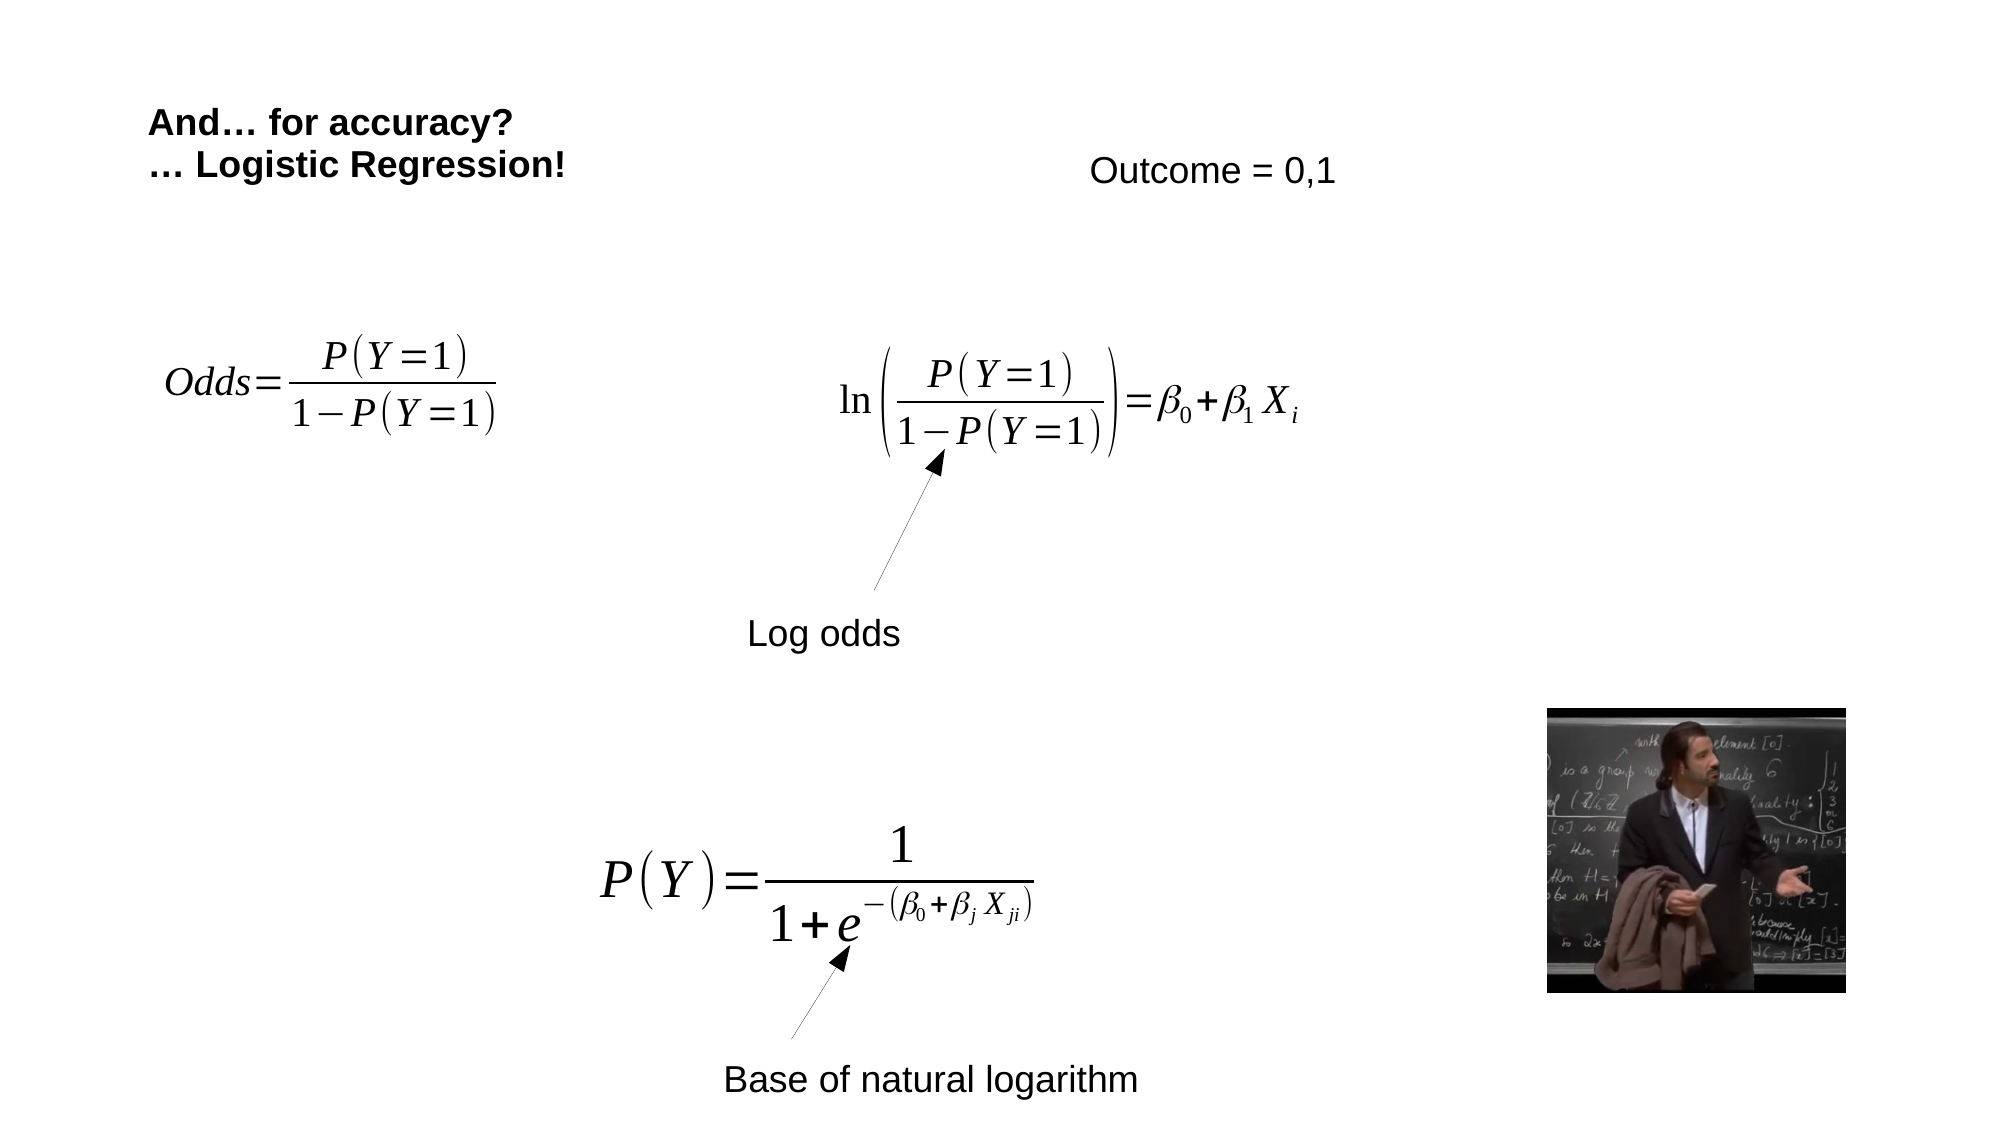

And… for accuracy?
… Logistic Regression!
Outcome = 0,1
Log odds
Base of natural logarithm